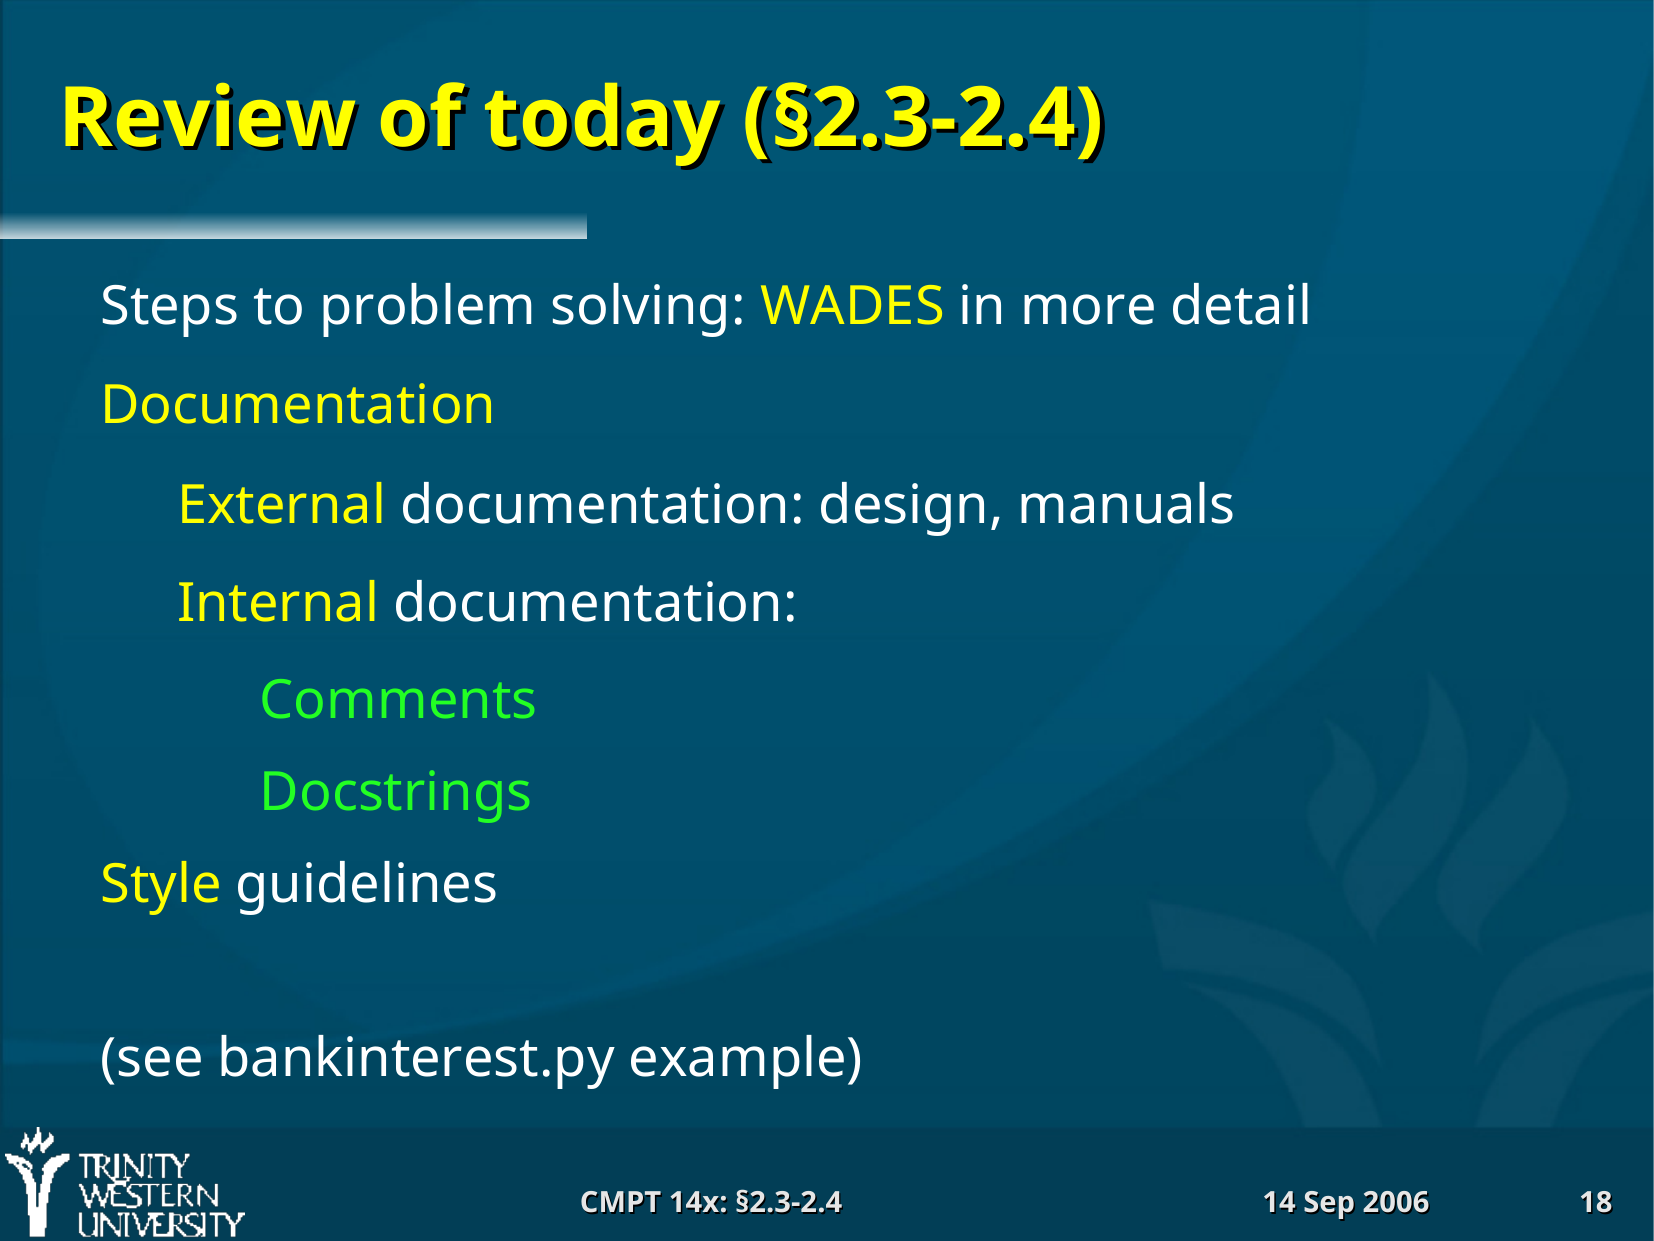

# Review of today (§2.3-2.4)
Steps to problem solving: WADES in more detail
Documentation
External documentation: design, manuals
Internal documentation:
Comments
Docstrings
Style guidelines
(see bankinterest.py example)
CMPT 14x: §2.3-2.4
14 Sep 2006
18